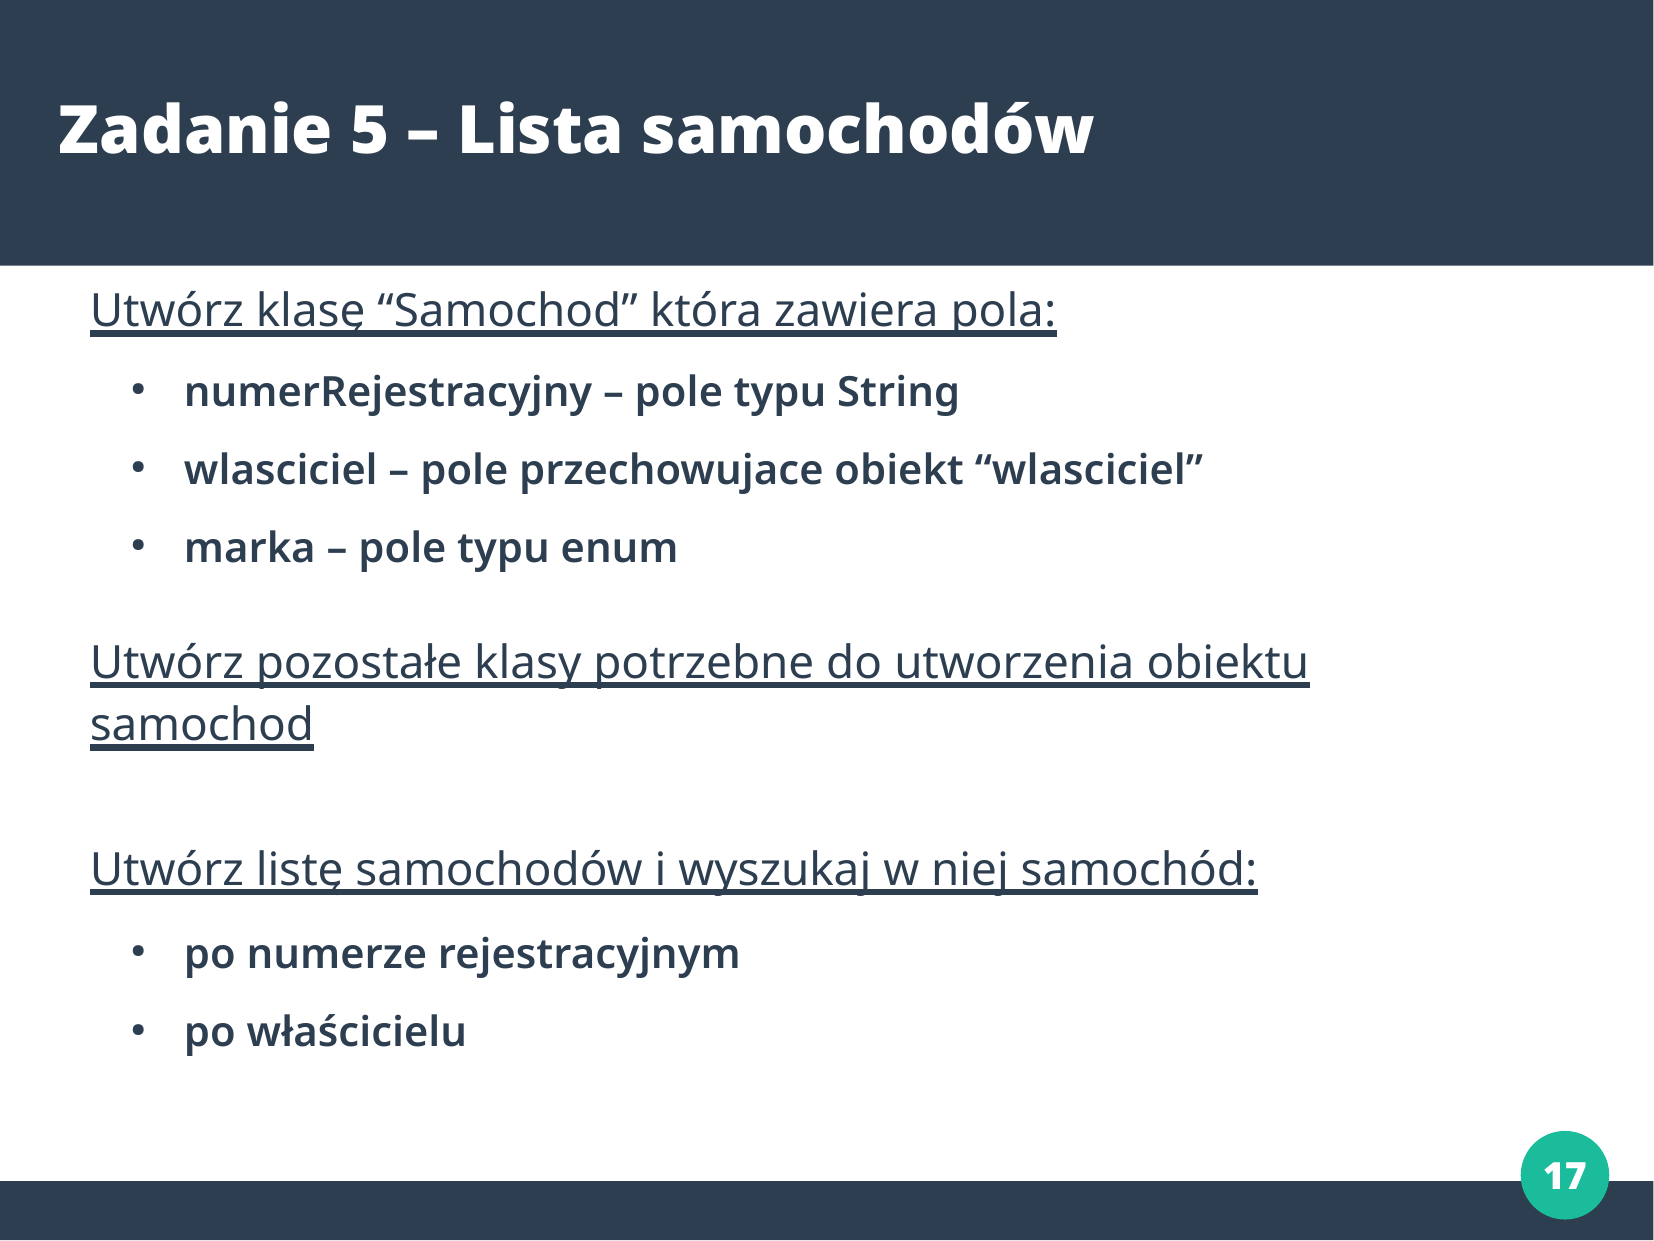

# Zadanie 5 – Lista samochodów
Utwórz klasę “Samochod” która zawiera pola:
numerRejestracyjny – pole typu String
wlasciciel – pole przechowujace obiekt “wlasciciel”
marka – pole typu enum
Utwórz pozostałe klasy potrzebne do utworzenia obiektu samochod
Utwórz listę samochodów i wyszukaj w niej samochód:
po numerze rejestracyjnym
po właścicielu
17